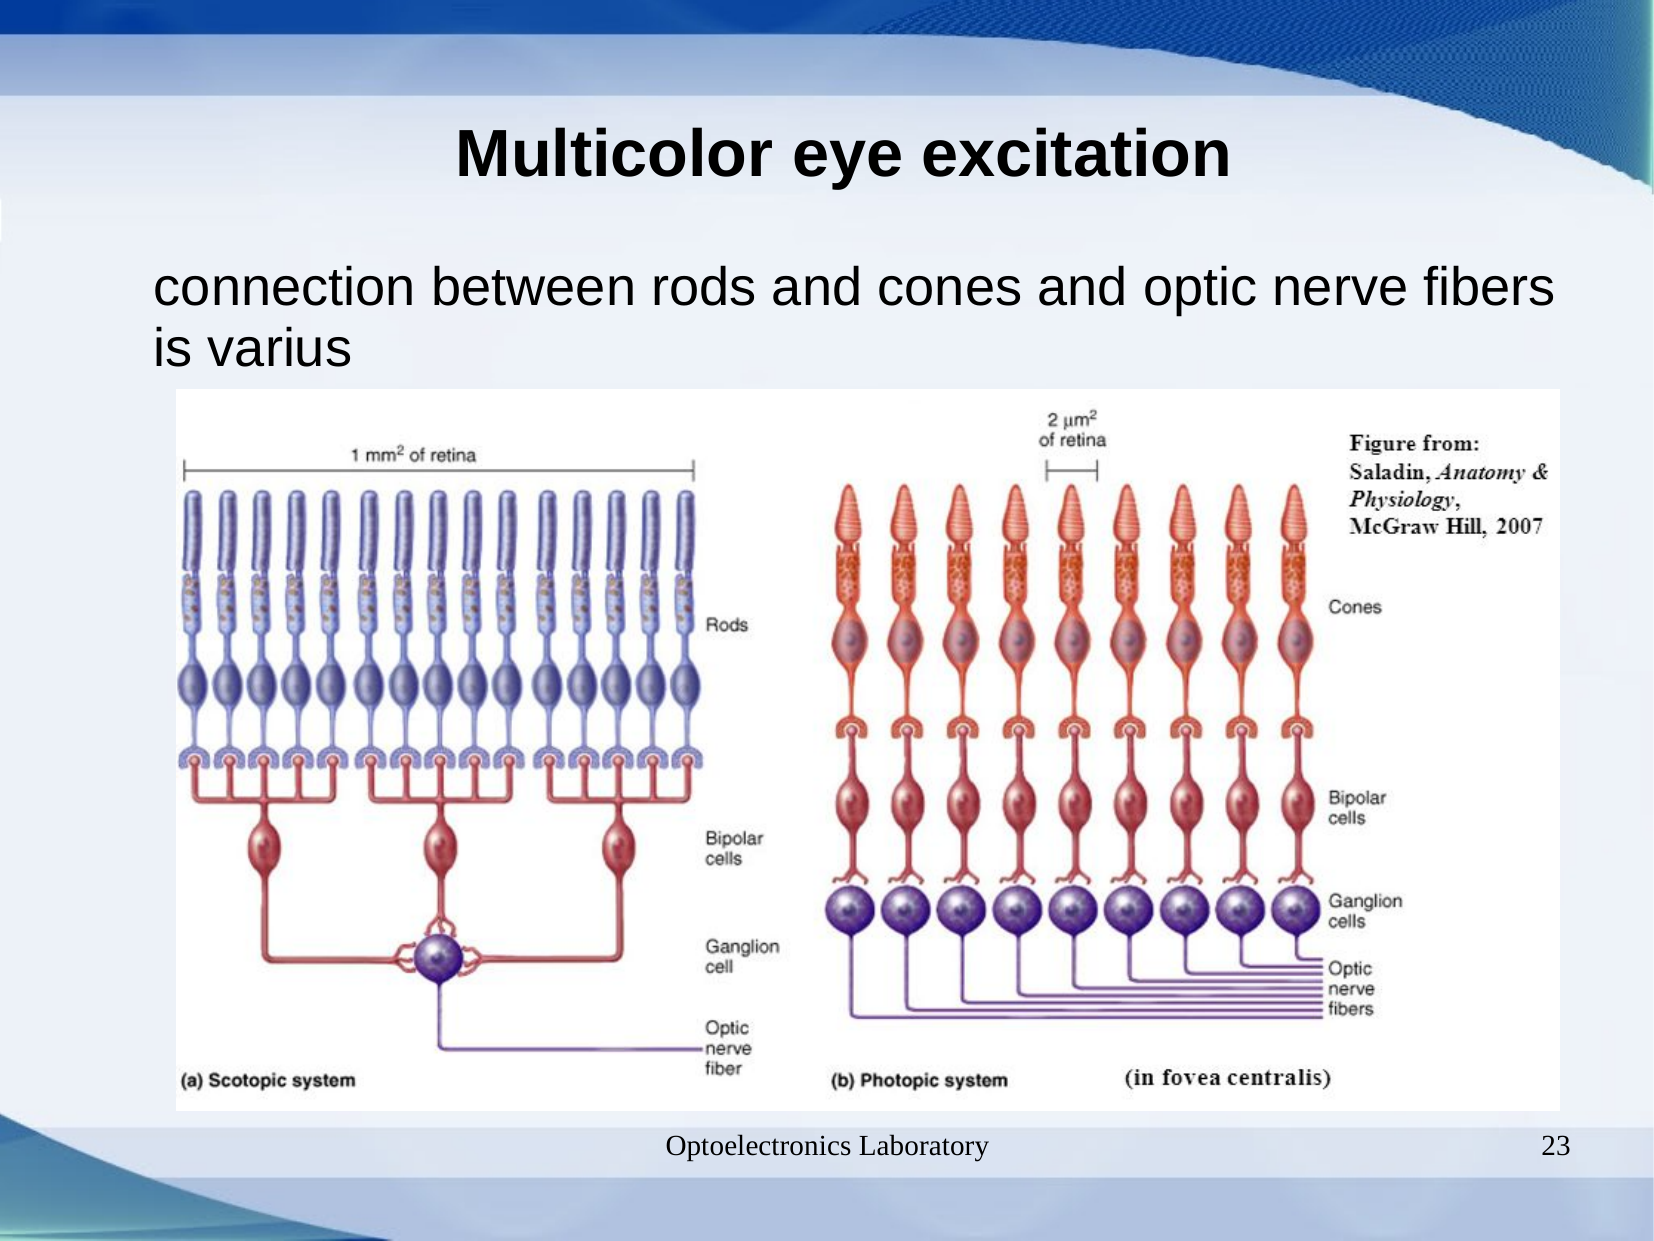

# Multicolor eye excitation
connection between rods and cones and optic nerve fibers is varius
Optoelectronics Laboratory
23